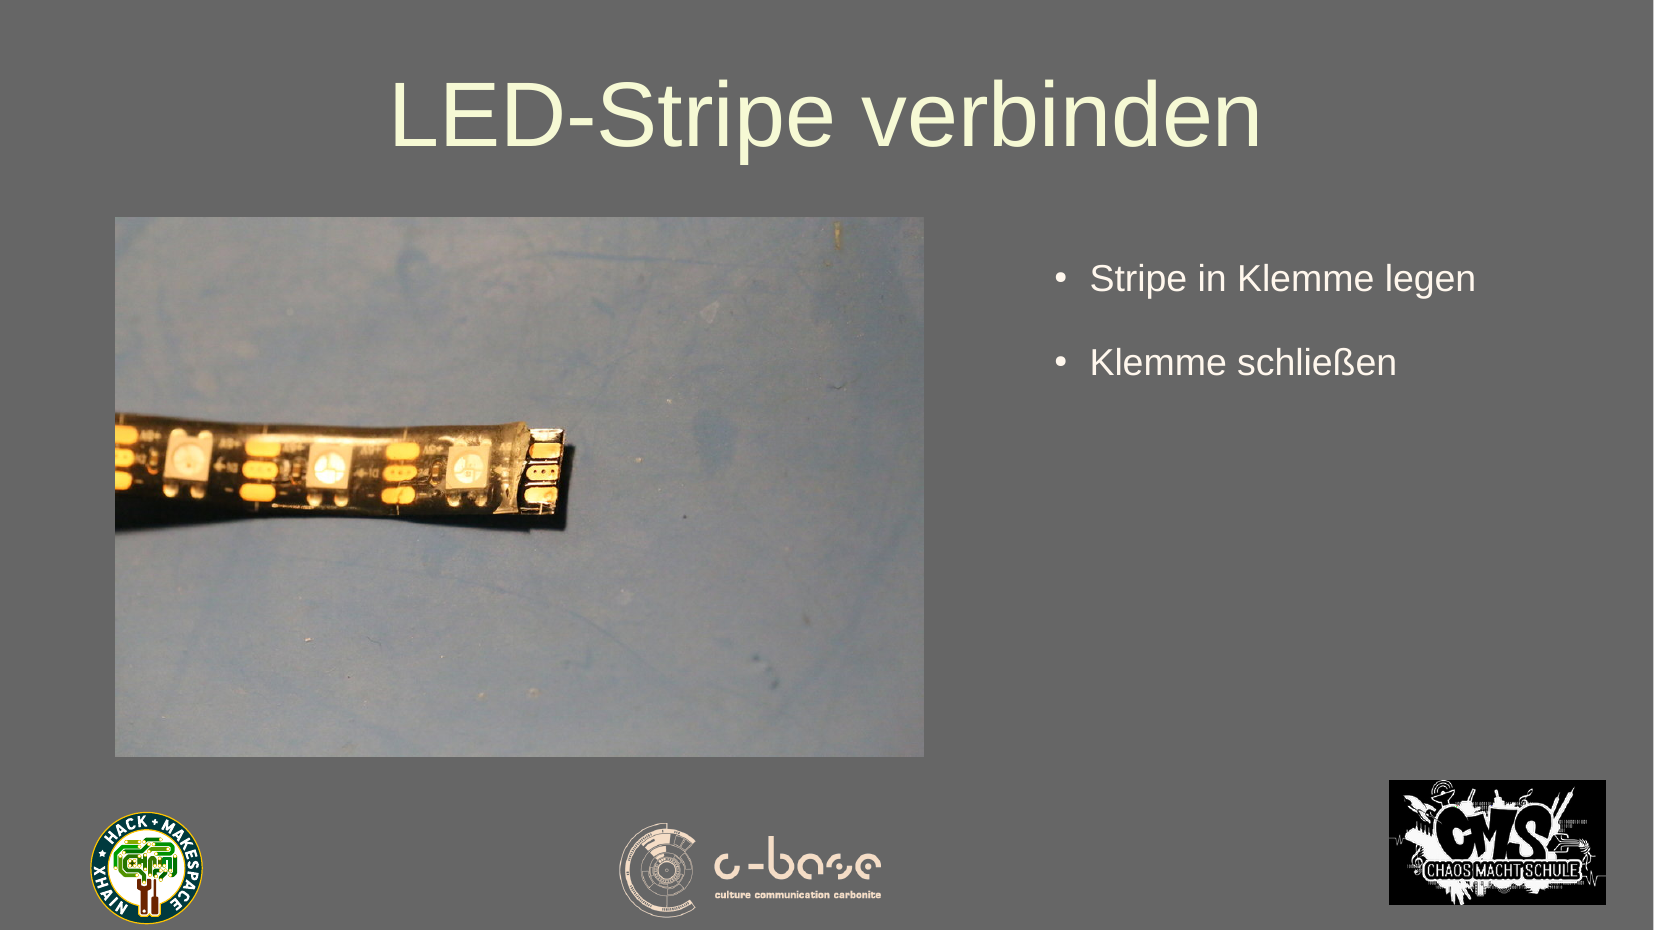

# LED-Stripe verbinden
Stripe in Klemme legen
Klemme schließen